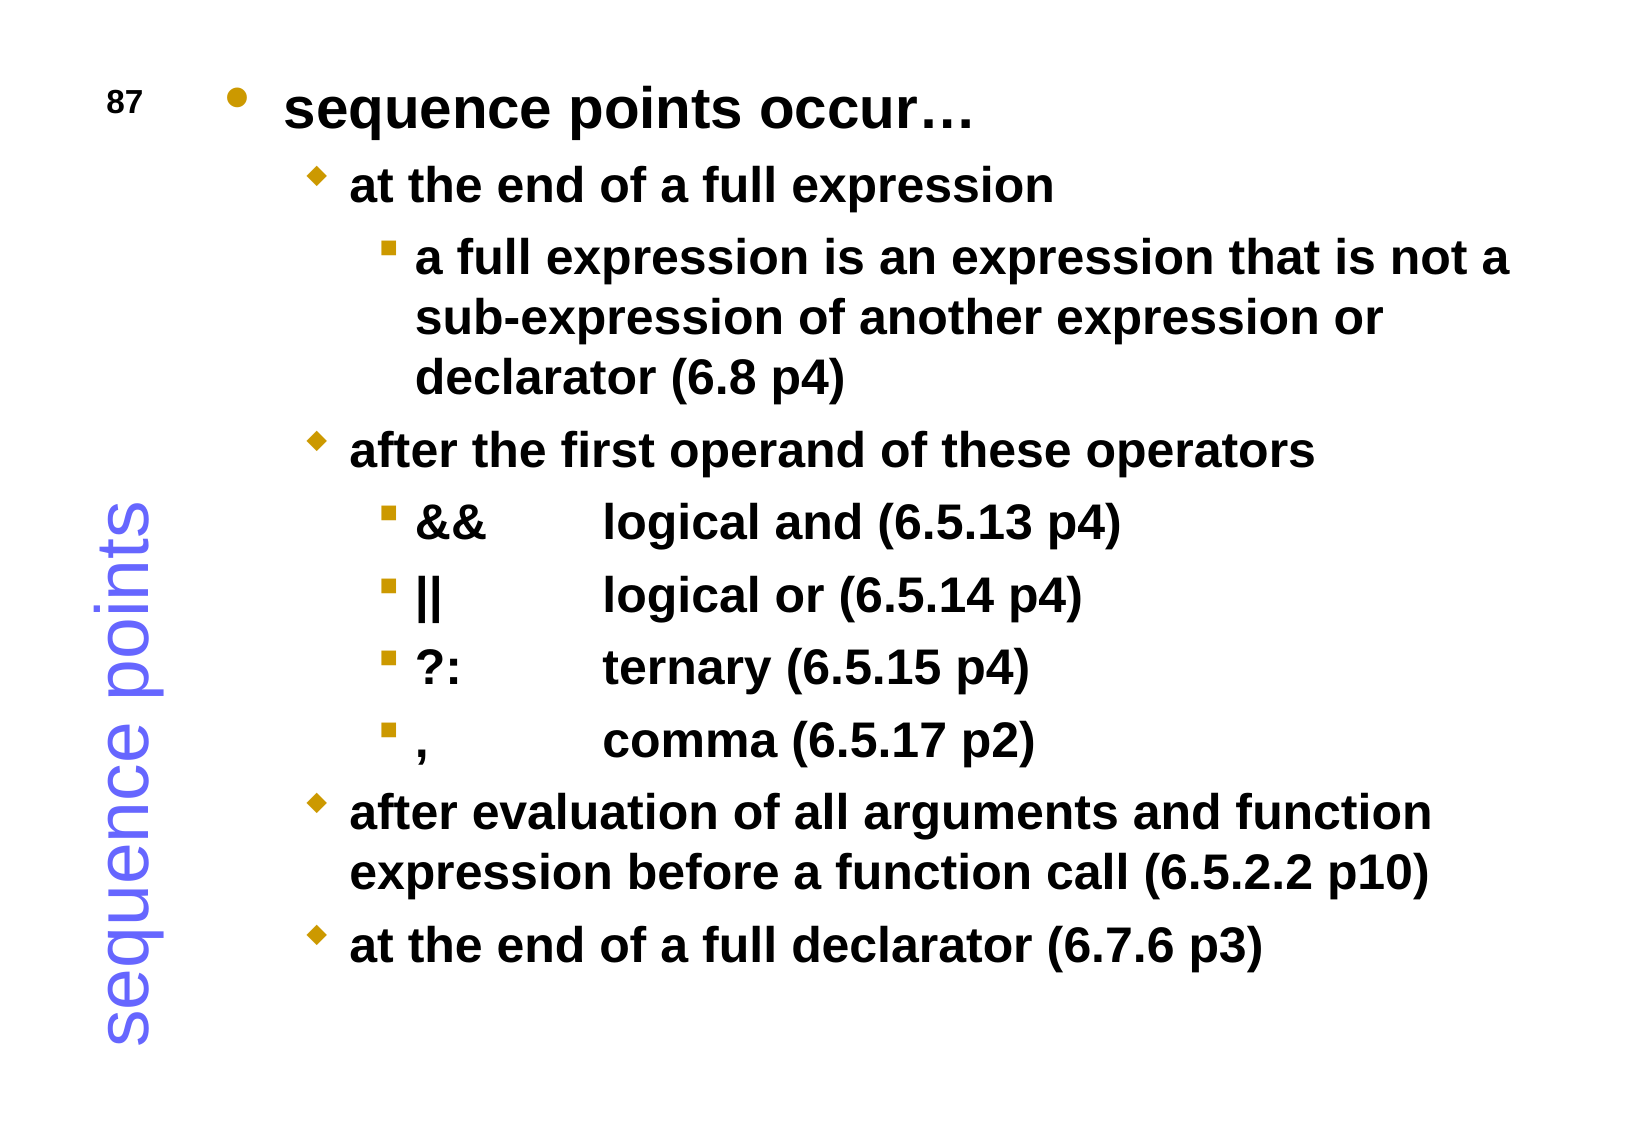

87
sequence points occur…
at the end of a full expression
a full expression is an expression that is not a sub-expression of another expression or declarator (6.8 p4)
after the first operand of these operators
&& 	logical and (6.5.13 p4)
|| 		logical or (6.5.14 p4)
?: 		ternary (6.5.15 p4)
,		comma (6.5.17 p2)
after evaluation of all arguments and function expression before a function call (6.5.2.2 p10)
at the end of a full declarator (6.7.6 p3)
# sequence points